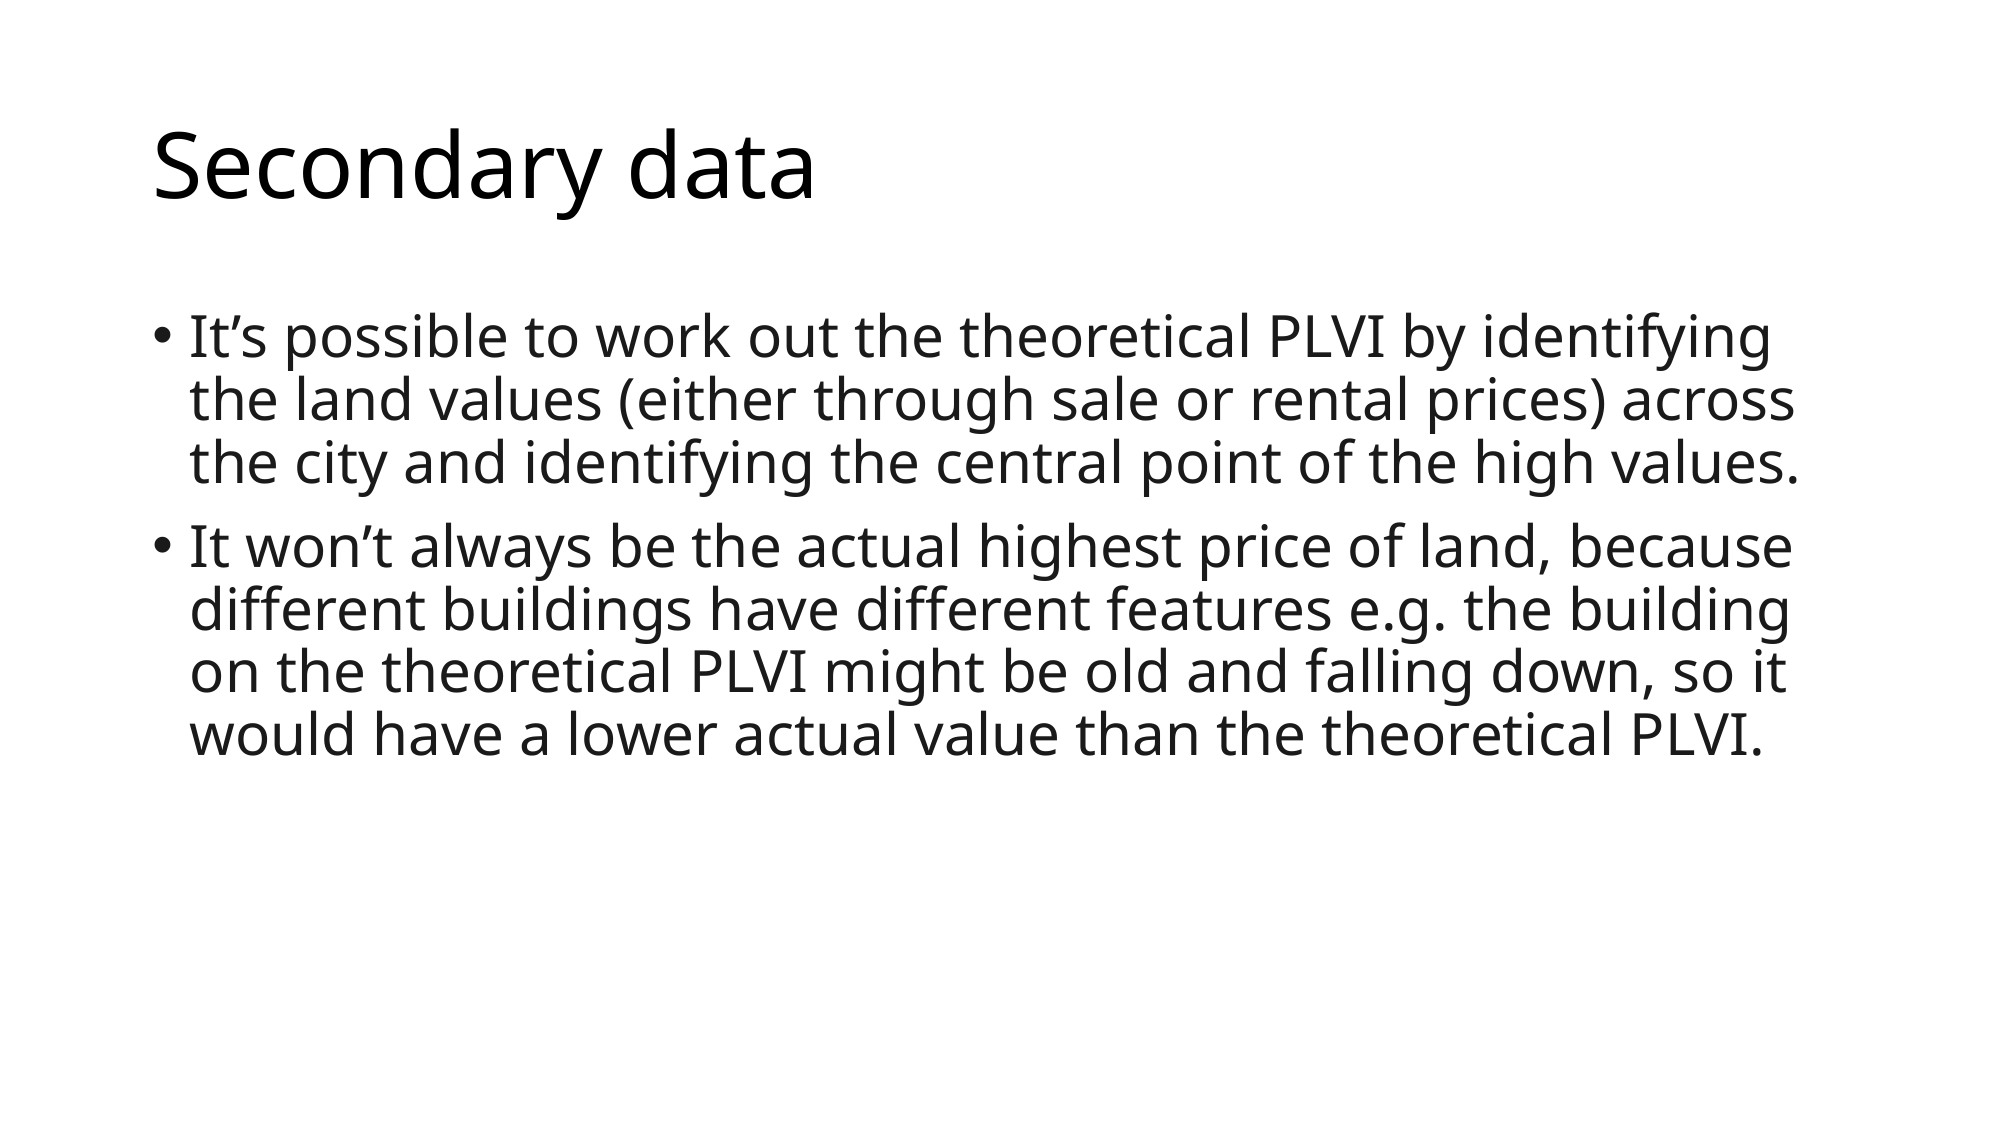

# Secondary data
It’s possible to work out the theoretical PLVI by identifying the land values (either through sale or rental prices) across the city and identifying the central point of the high values.
It won’t always be the actual highest price of land, because different buildings have different features e.g. the building on the theoretical PLVI might be old and falling down, so it would have a lower actual value than the theoretical PLVI.